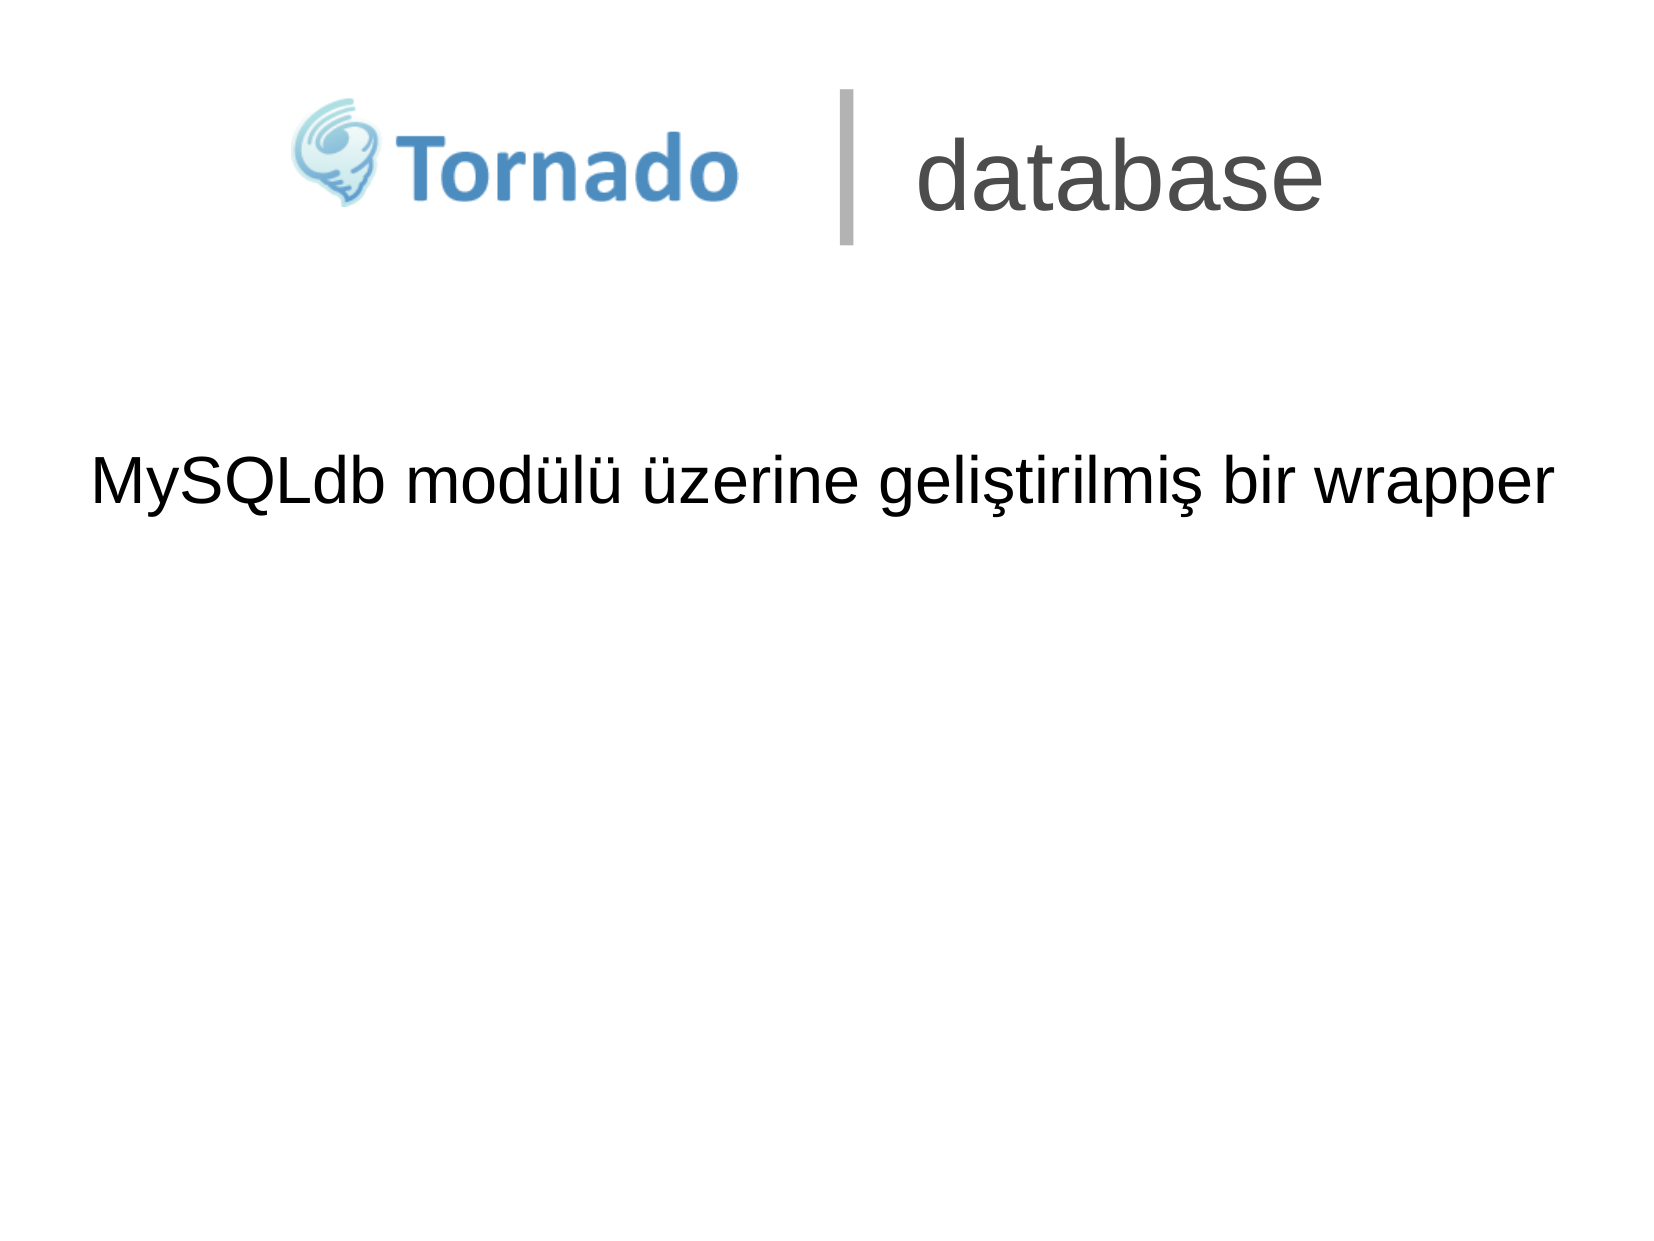

#
| database
MySQLdb modülü üzerine geliştirilmiş bir wrapper